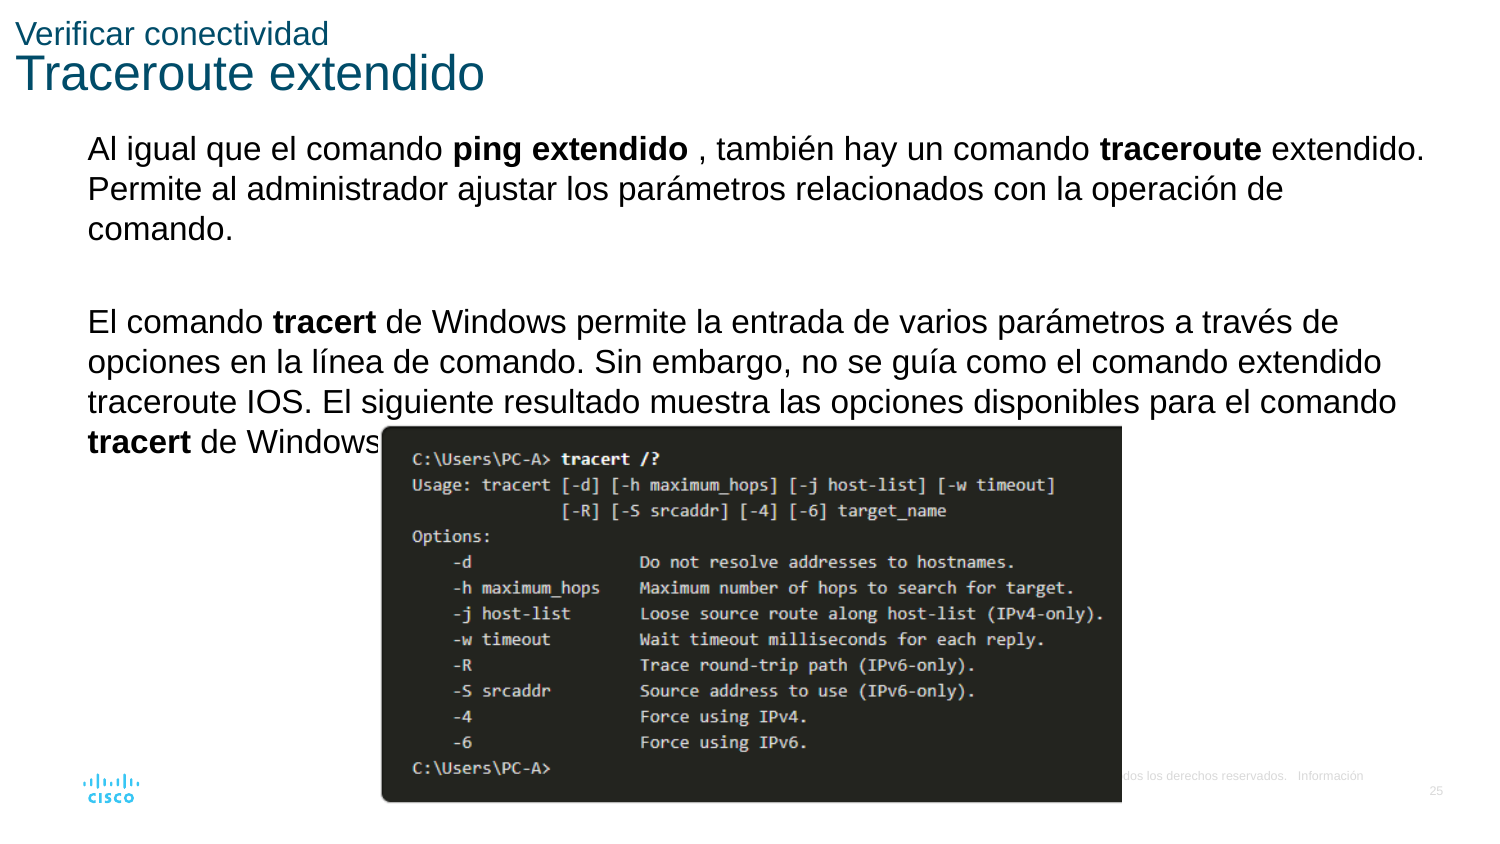

# Verificar conectividad Traceroute extendido
Al igual que el comando ping extendido , también hay un comando traceroute extendido. Permite al administrador ajustar los parámetros relacionados con la operación de comando.
El comando tracert de Windows permite la entrada de varios parámetros a través de opciones en la línea de comando. Sin embargo, no se guía como el comando extendido traceroute IOS. El siguiente resultado muestra las opciones disponibles para el comando tracert de Windows: